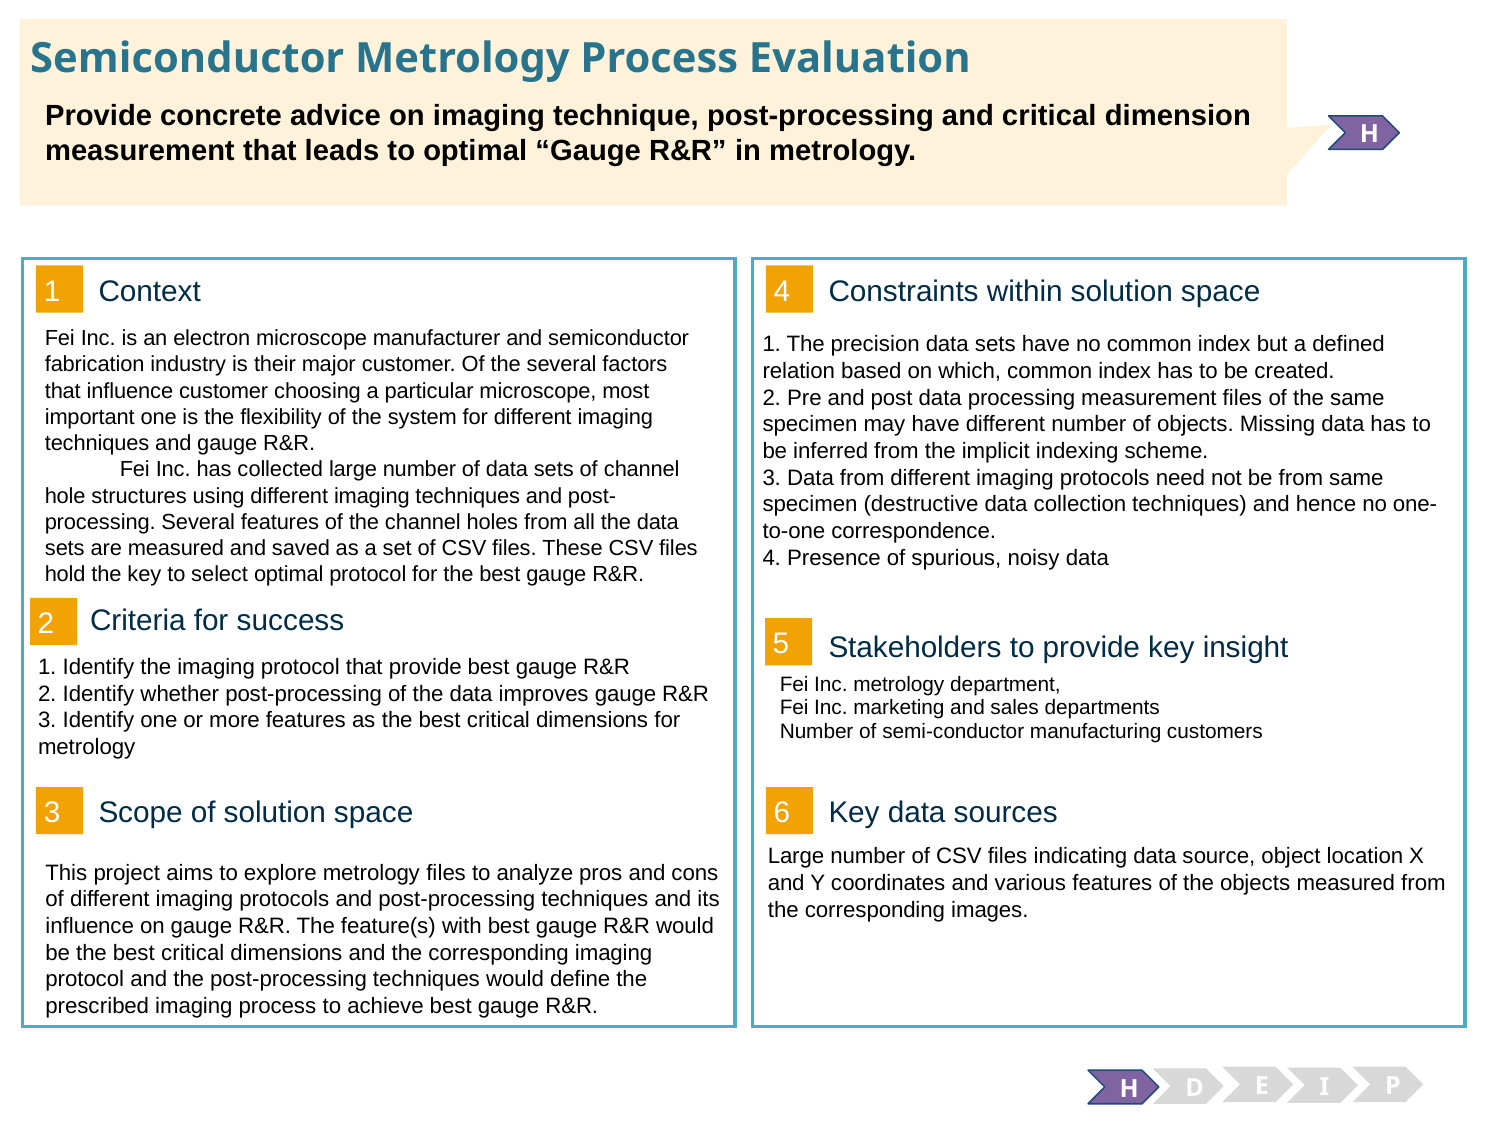

Semiconductor Metrology Process Evaluation
Provide concrete advice on imaging technique, post-processing and critical dimension measurement that leads to optimal “Gauge R&R” in metrology.
H
1
4
Context
Constraints within solution space
Fei Inc. is an electron microscope manufacturer and semiconductor fabrication industry is their major customer. Of the several factors that influence customer choosing a particular microscope, most important one is the flexibility of the system for different imaging techniques and gauge R&R.
	Fei Inc. has collected large number of data sets of channel hole structures using different imaging techniques and post-processing. Several features of the channel holes from all the data sets are measured and saved as a set of CSV files. These CSV files hold the key to select optimal protocol for the best gauge R&R.
1. The precision data sets have no common index but a defined relation based on which, common index has to be created.
2. Pre and post data processing measurement files of the same specimen may have different number of objects. Missing data has to be inferred from the implicit indexing scheme.
3. Data from different imaging protocols need not be from same specimen (destructive data collection techniques) and hence no one-to-one correspondence.
4. Presence of spurious, noisy data
2
Criteria for success
Stakeholders to provide key insight
5
1. Identify the imaging protocol that provide best gauge R&R
2. Identify whether post-processing of the data improves gauge R&R
3. Identify one or more features as the best critical dimensions for metrology
Fei Inc. metrology department,
Fei Inc. marketing and sales departments
Number of semi-conductor manufacturing customers
3
6
Key data sources
Scope of solution space
Large number of CSV files indicating data source, object location X and Y coordinates and various features of the objects measured from the corresponding images.
This project aims to explore metrology files to analyze pros and cons of different imaging protocols and post-processing techniques and its influence on gauge R&R. The feature(s) with best gauge R&R would be the best critical dimensions and the corresponding imaging protocol and the post-processing techniques would define the prescribed imaging process to achieve best gauge R&R.
E
P
I
D
H